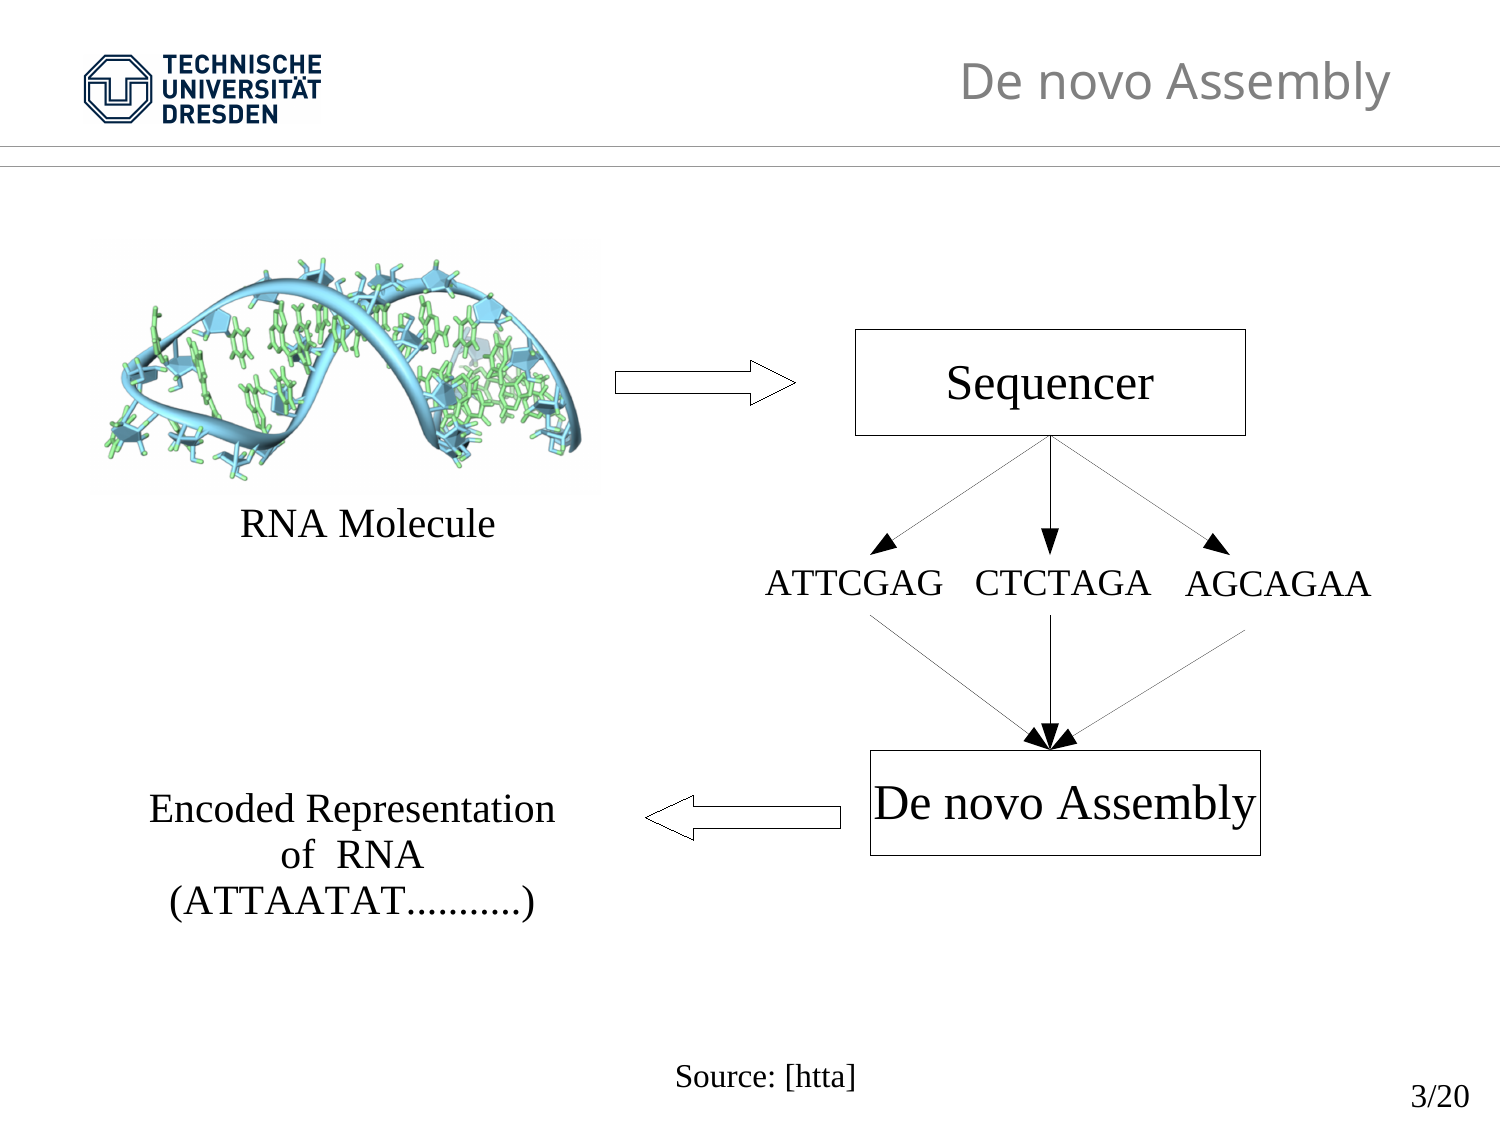

# De novo Assembly
Sequencer
RNA Molecule
ATTCGAG
CTCTAGA
AGCAGAA
De novo Assembly
Encoded Representation of RNA
(ATTAATAT...........)
Source: [htta]
3